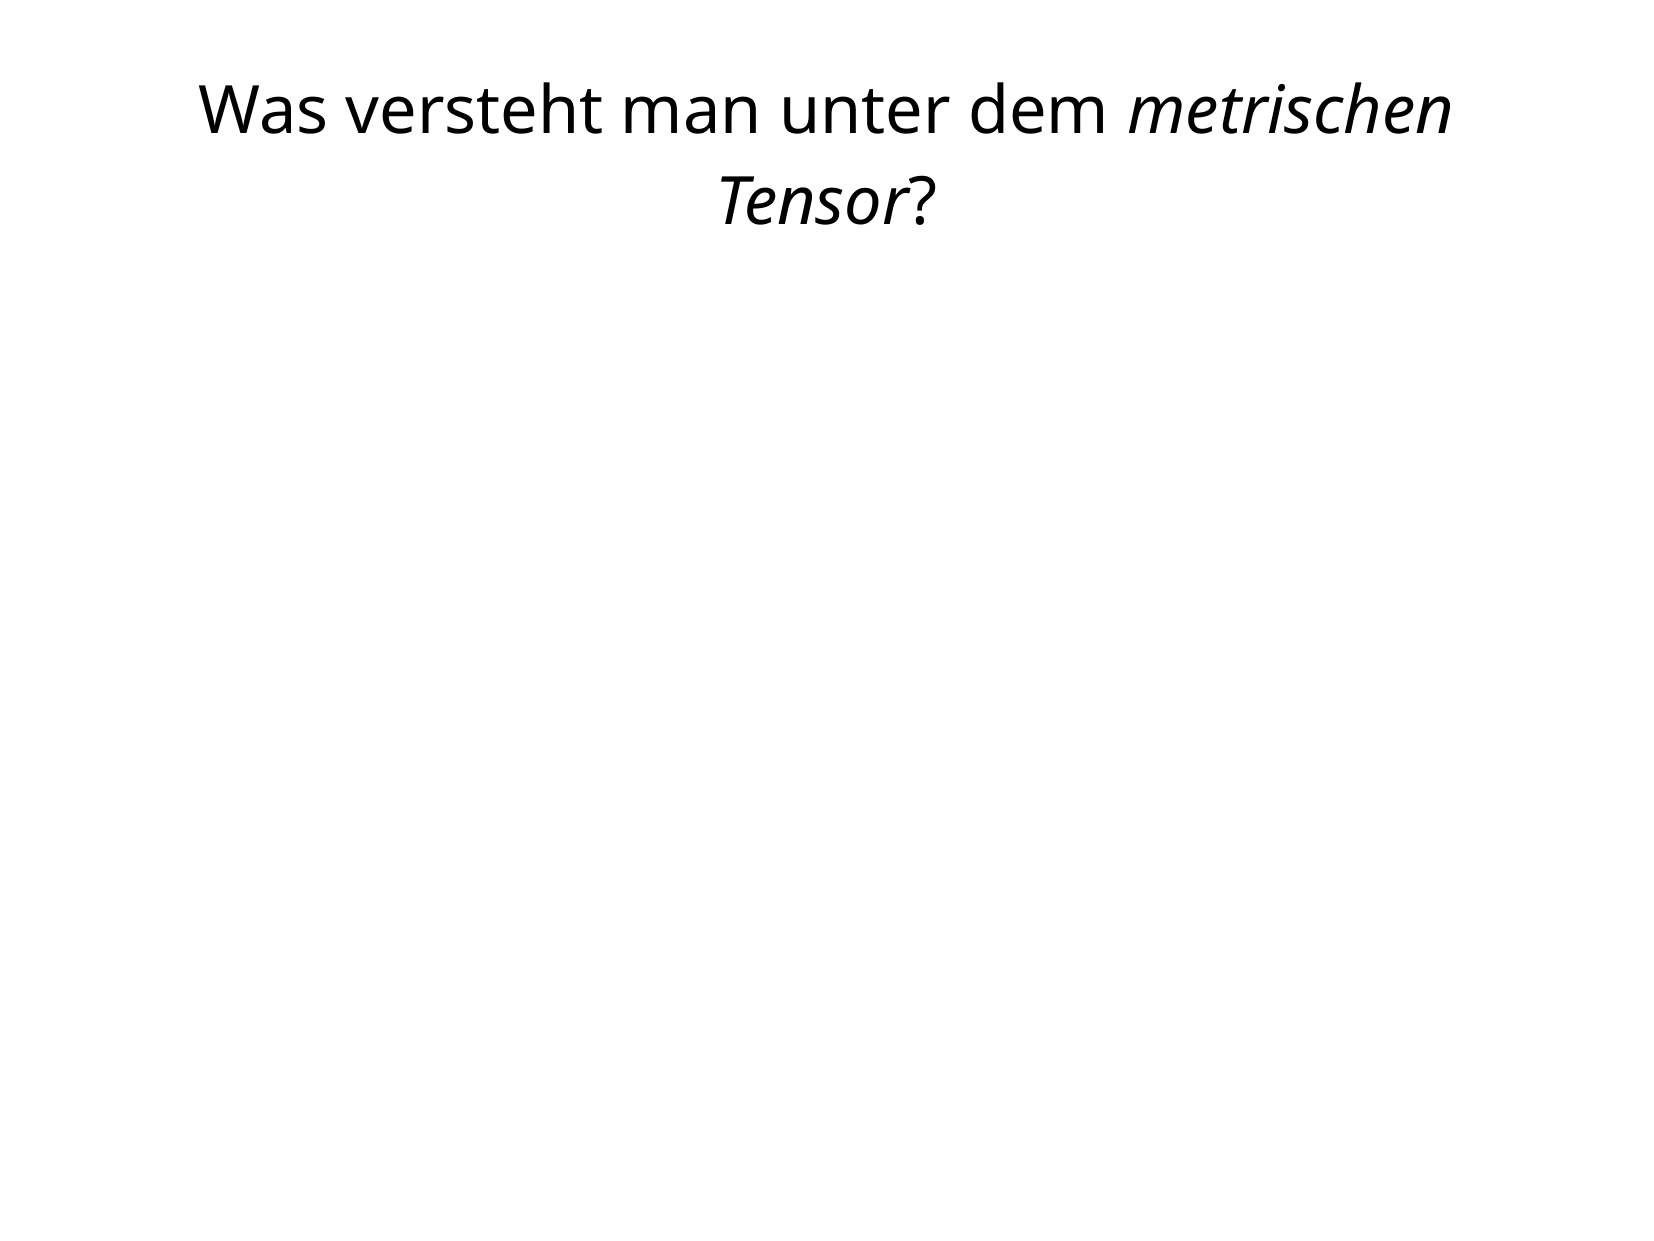

# Was versteht man unter dem metrischen Tensor?